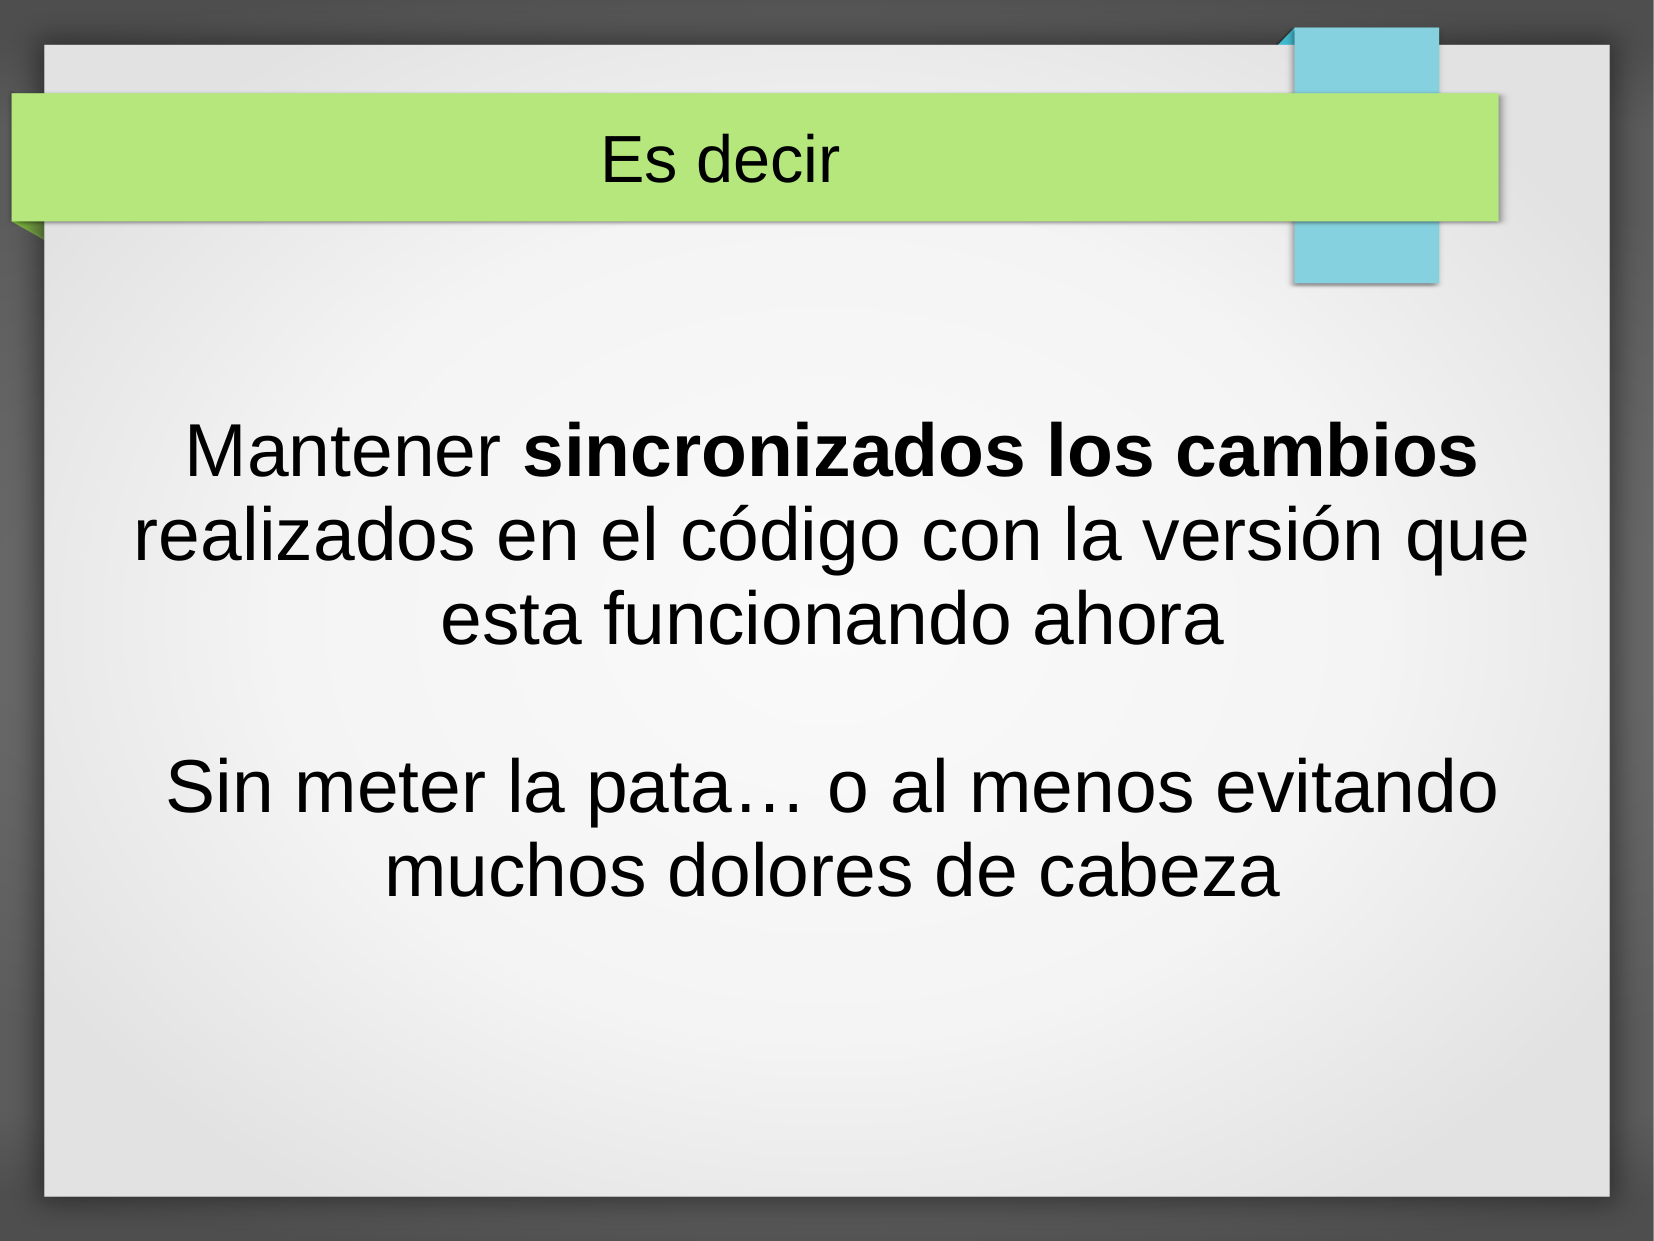

Es decir
Mantener sincronizados los cambios realizados en el código con la versión que esta funcionando ahora
Sin meter la pata… o al menos evitando muchos dolores de cabeza